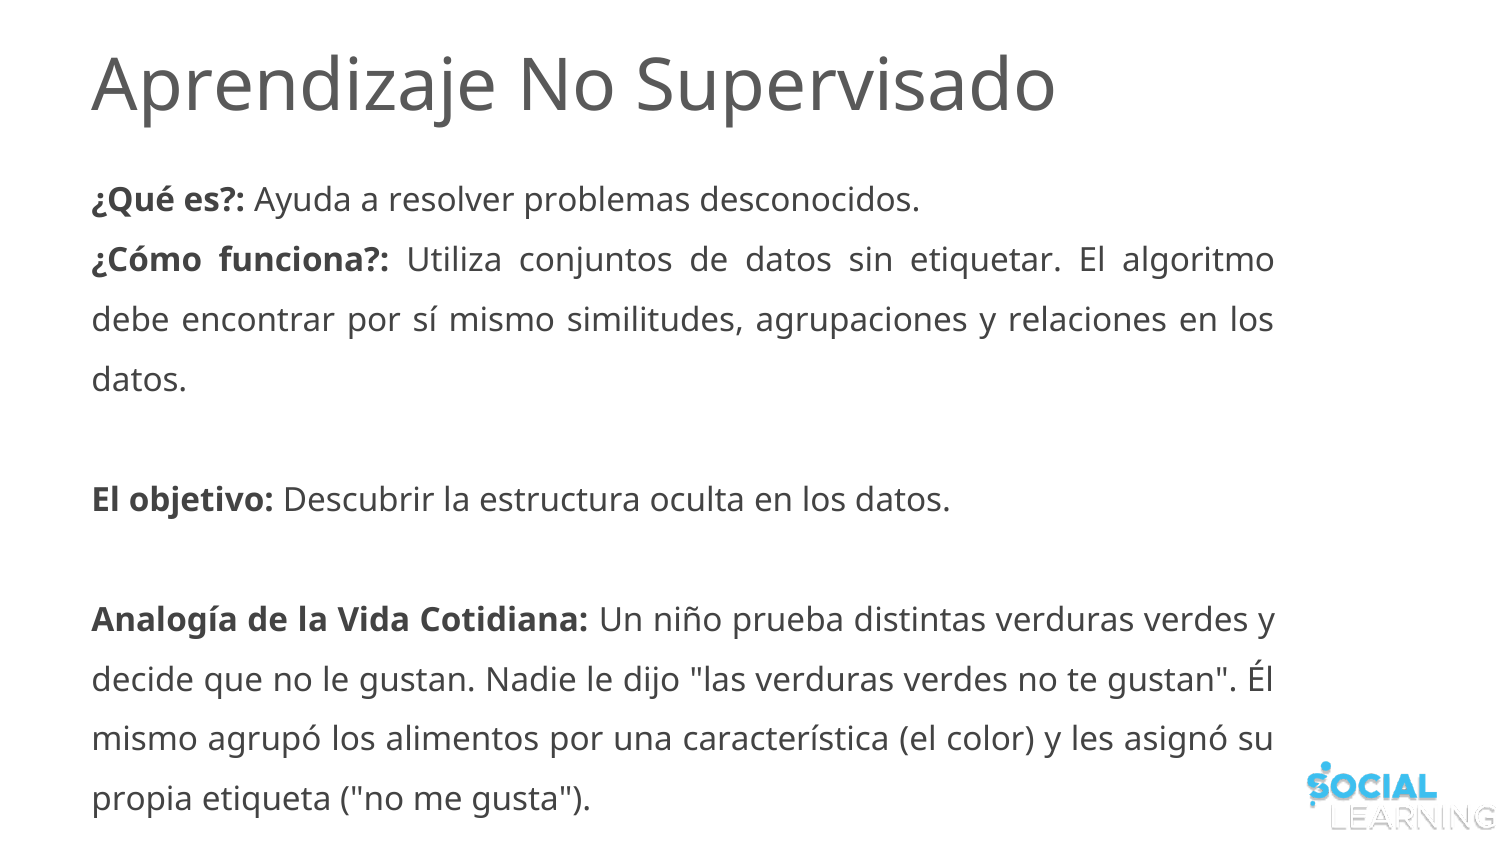

# Aprendizaje No Supervisado
¿Qué es?: Ayuda a resolver problemas desconocidos.
¿Cómo funciona?: Utiliza conjuntos de datos sin etiquetar. El algoritmo debe encontrar por sí mismo similitudes, agrupaciones y relaciones en los datos.
El objetivo: Descubrir la estructura oculta en los datos.
Analogía de la Vida Cotidiana: Un niño prueba distintas verduras verdes y decide que no le gustan. Nadie le dijo "las verduras verdes no te gustan". Él mismo agrupó los alimentos por una característica (el color) y les asignó su propia etiqueta ("no me gusta").